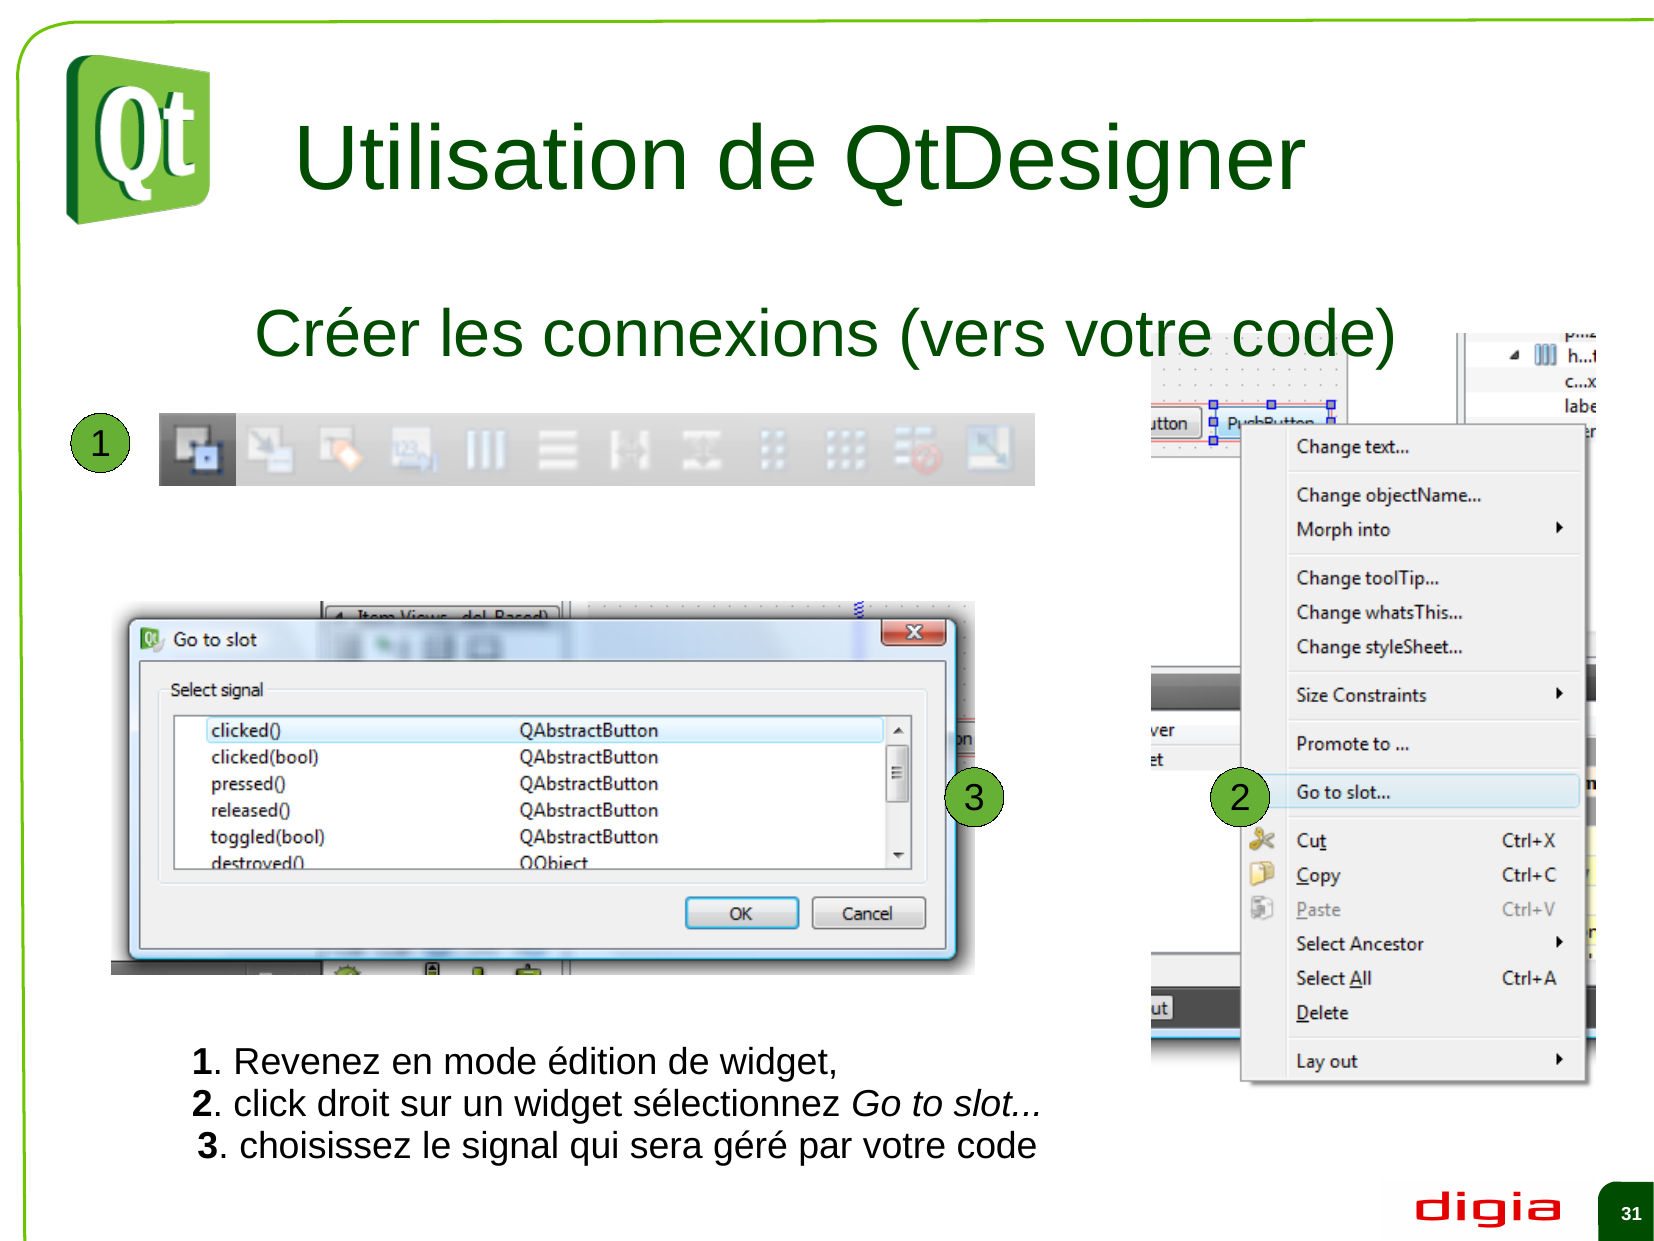

# Utilisation de QtDesigner
Créer les connexions (vers votre code)
1
3
2
1. Revenez en mode édition de widget,
2. click droit sur un widget sélectionnez Go to slot...
3. choisissez le signal qui sera géré par votre code